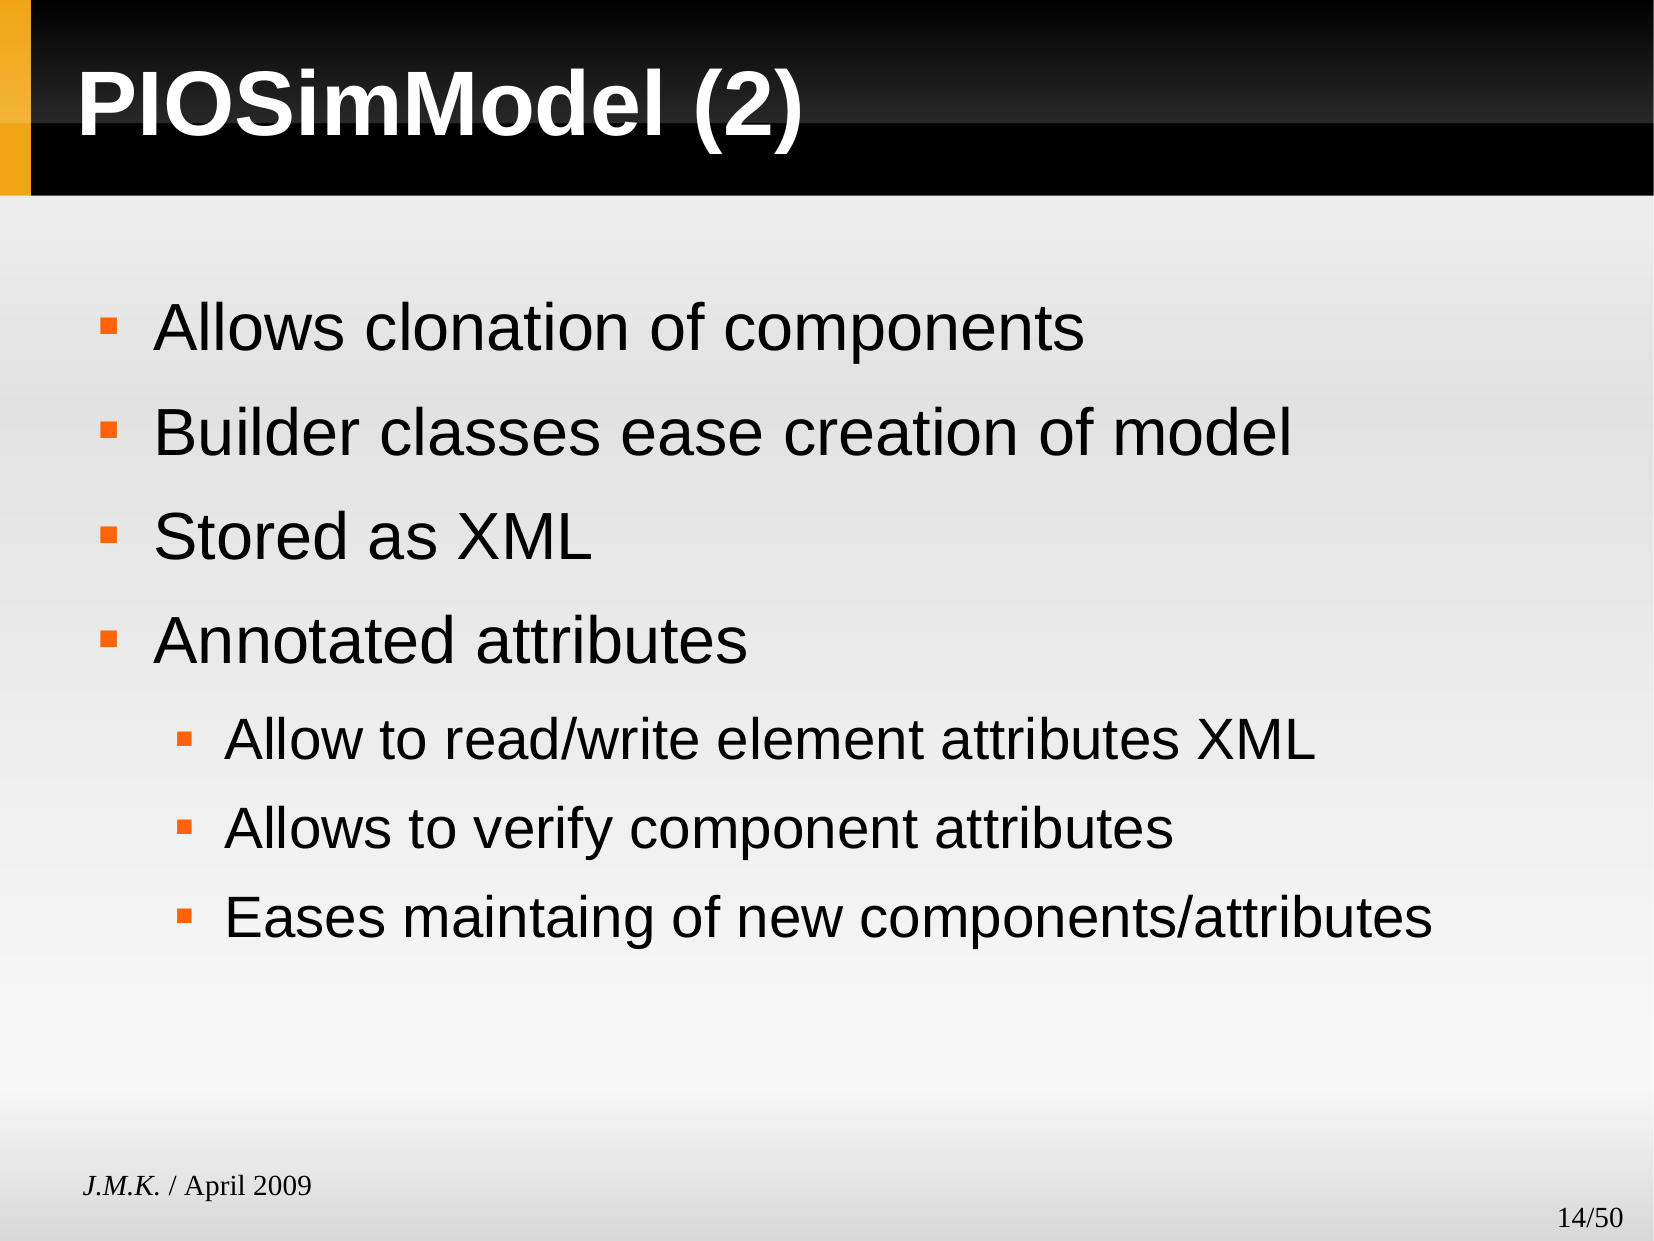

# PIOSimModel (2)
Allows clonation of components
Builder classes ease creation of model
Stored as XML
Annotated attributes
Allow to read/write element attributes XML
Allows to verify component attributes
Eases maintaing of new components/attributes